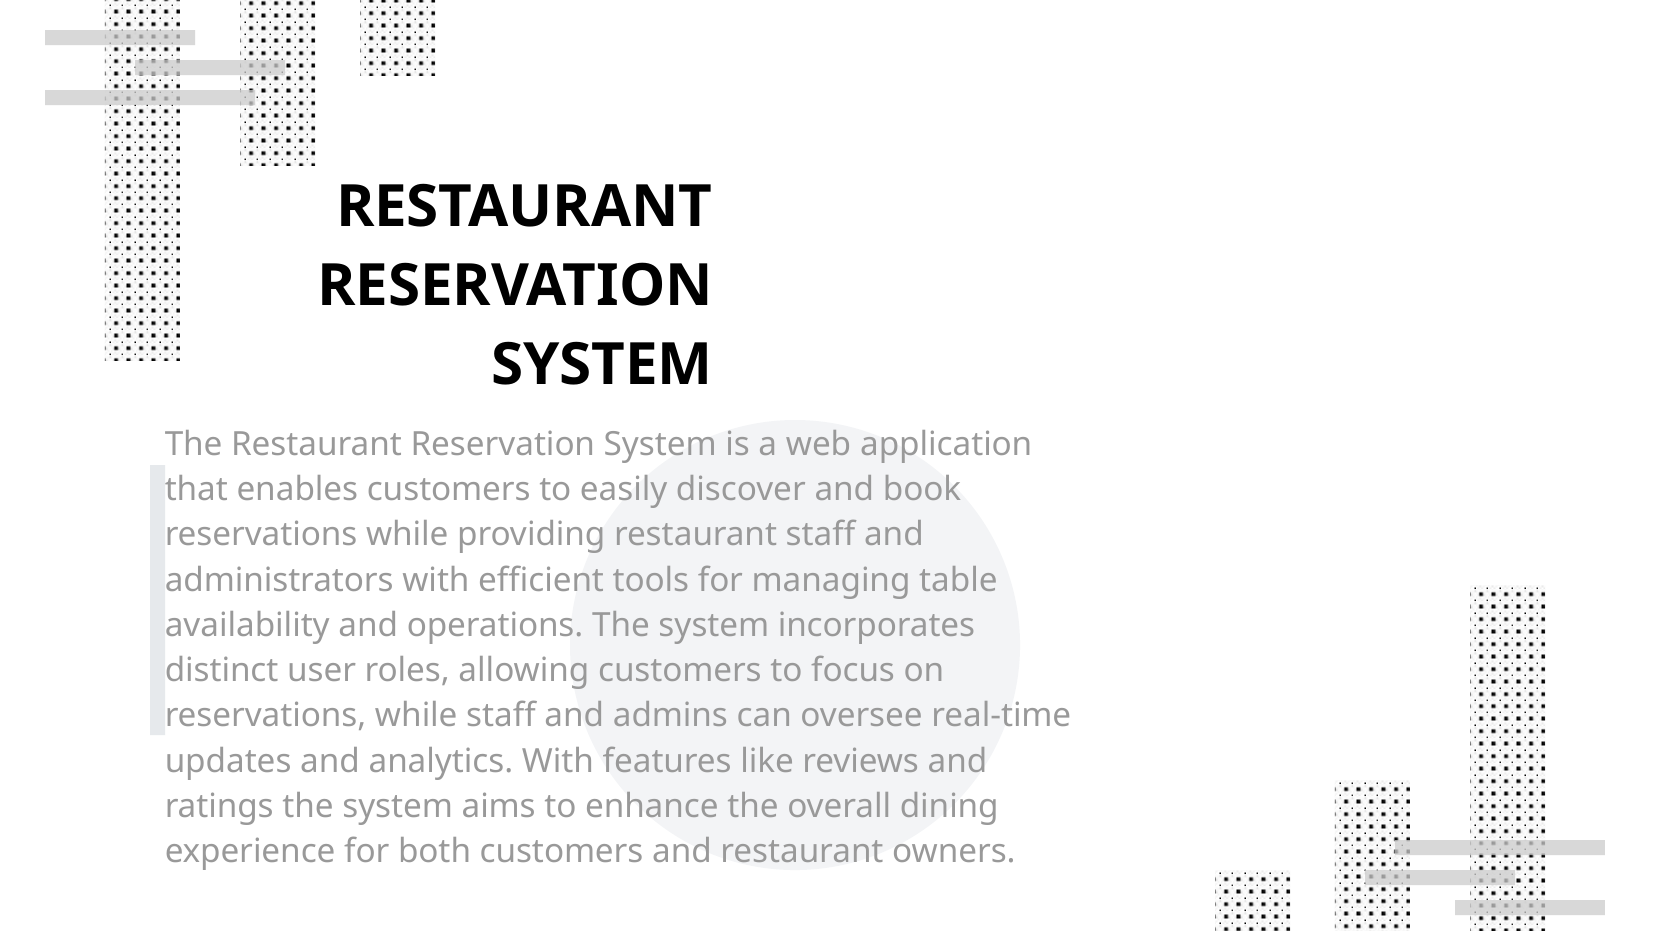

RESTAURANT RESERVATION SYSTEM
The Restaurant Reservation System is a web application that enables customers to easily discover and book reservations while providing restaurant staff and administrators with efficient tools for managing table availability and operations. The system incorporates distinct user roles, allowing customers to focus on reservations, while staff and admins can oversee real-time updates and analytics. With features like reviews and ratings the system aims to enhance the overall dining experience for both customers and restaurant owners.